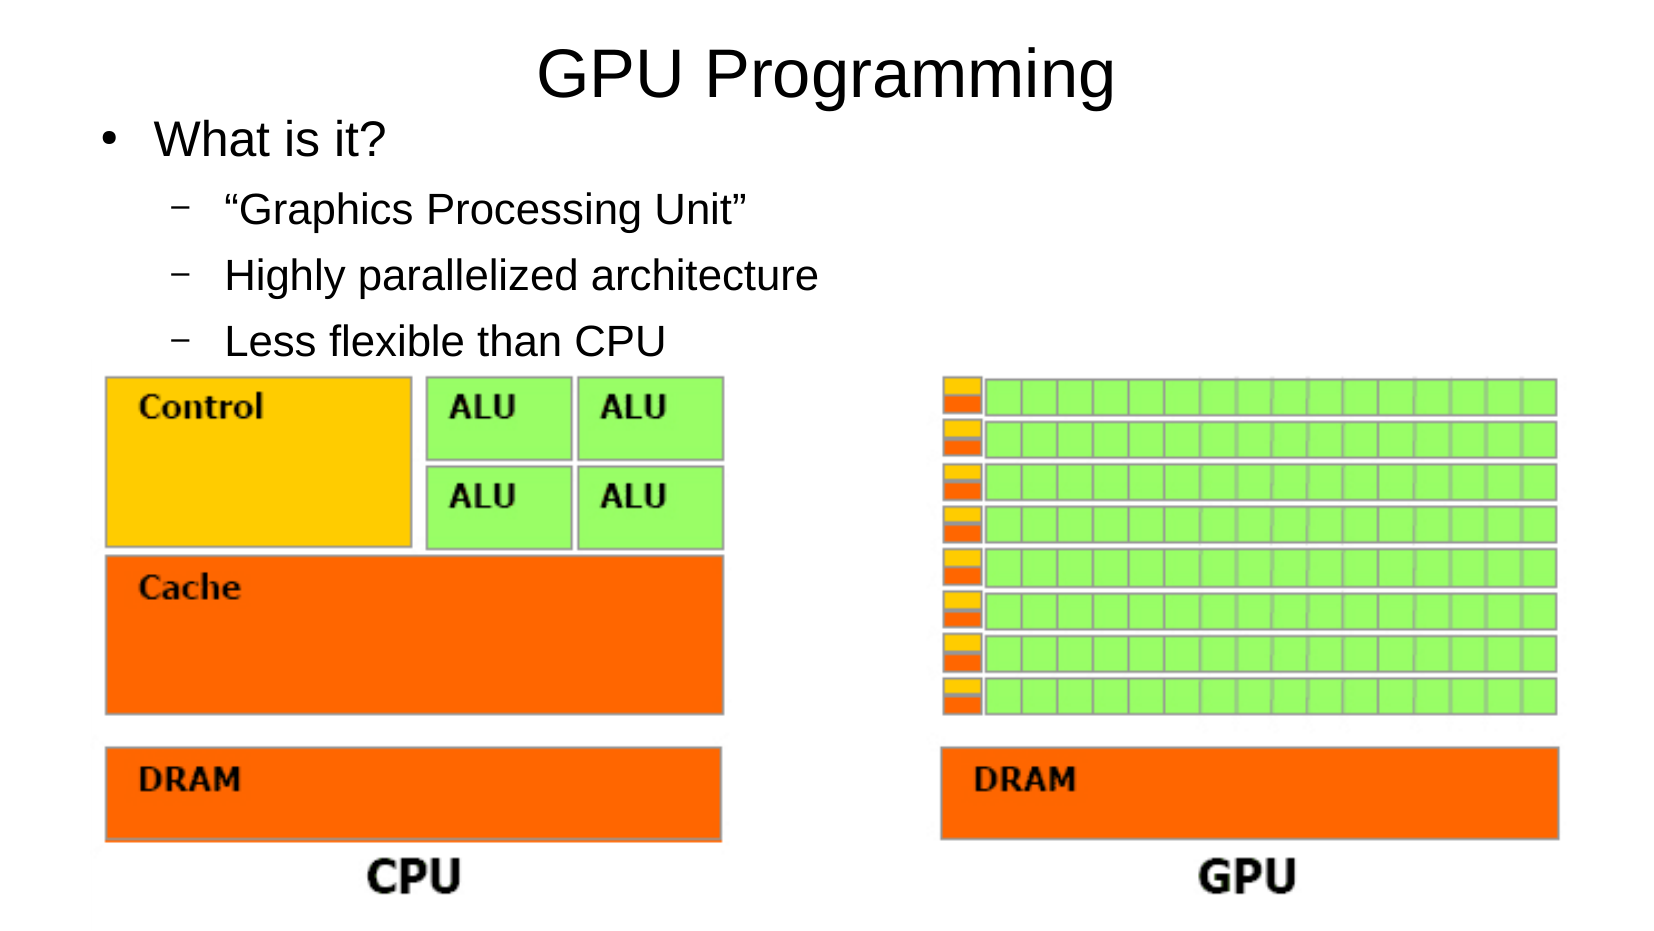

# GPU Programming
What is it?
“Graphics Processing Unit”
Highly parallelized architecture
Less flexible than CPU